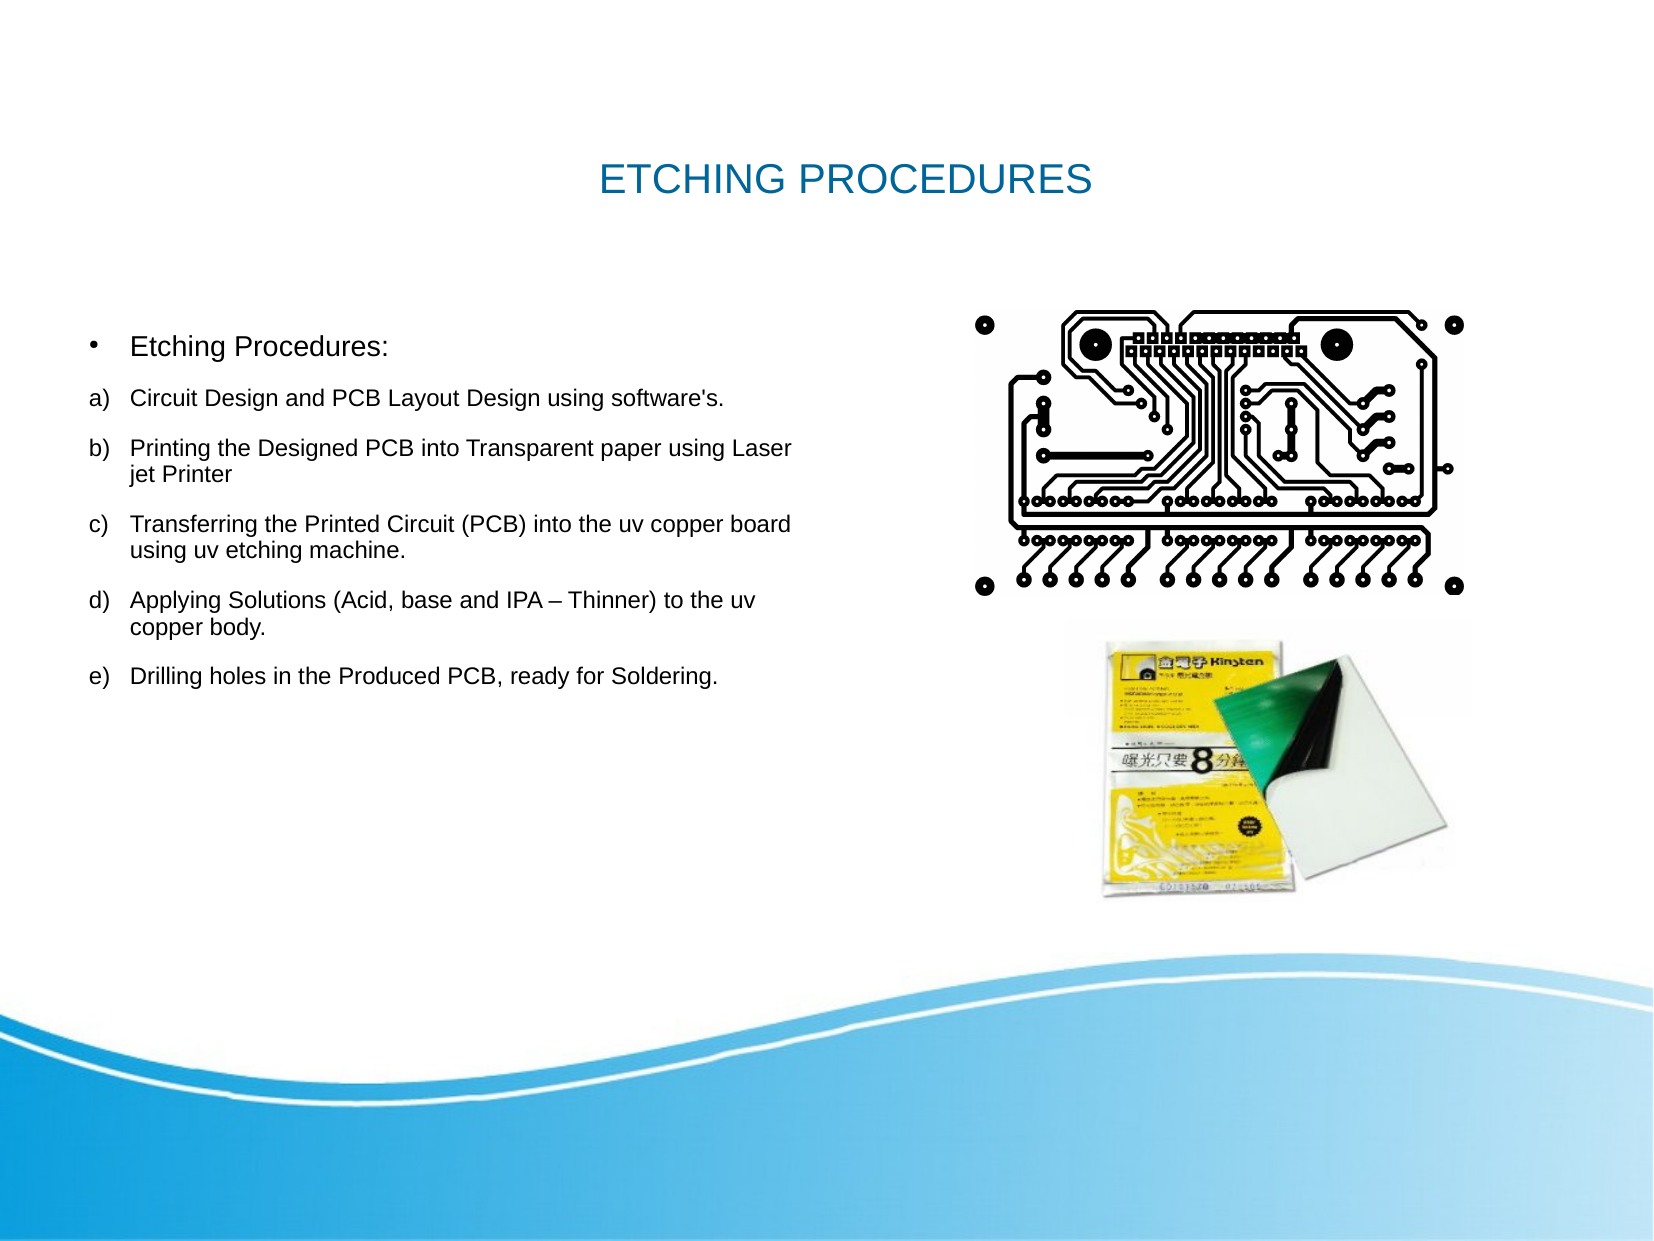

# ETCHING PROCEDURES
Etching Procedures:
Circuit Design and PCB Layout Design using software's.
Printing the Designed PCB into Transparent paper using Laser jet Printer
Transferring the Printed Circuit (PCB) into the uv copper board using uv etching machine.
Applying Solutions (Acid, base and IPA – Thinner) to the uv copper body.
Drilling holes in the Produced PCB, ready for Soldering.